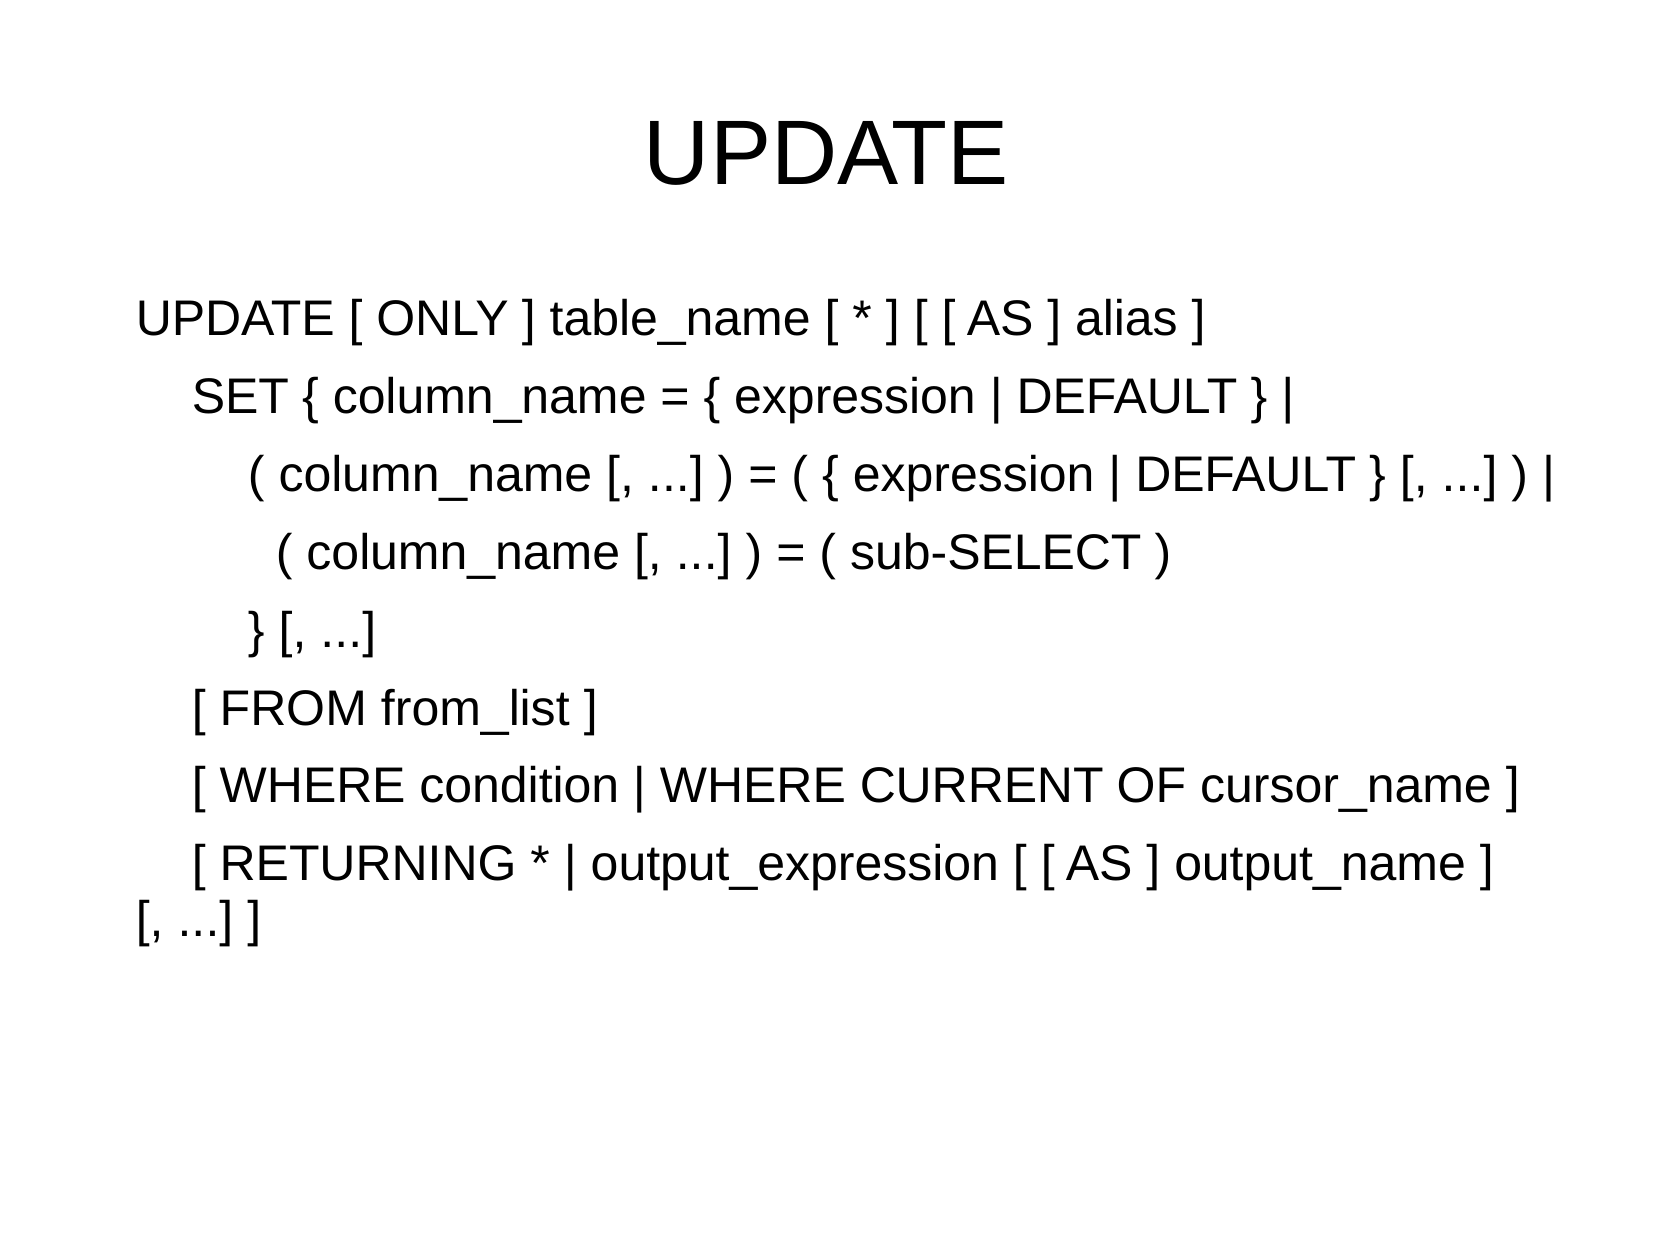

# UPDATE
UPDATE [ ONLY ] table_name [ * ] [ [ AS ] alias ]
 SET { column_name = { expression | DEFAULT } |
 ( column_name [, ...] ) = ( { expression | DEFAULT } [, ...] ) |
 ( column_name [, ...] ) = ( sub-SELECT )
 } [, ...]
 [ FROM from_list ]
 [ WHERE condition | WHERE CURRENT OF cursor_name ]
 [ RETURNING * | output_expression [ [ AS ] output_name ] [, ...] ]